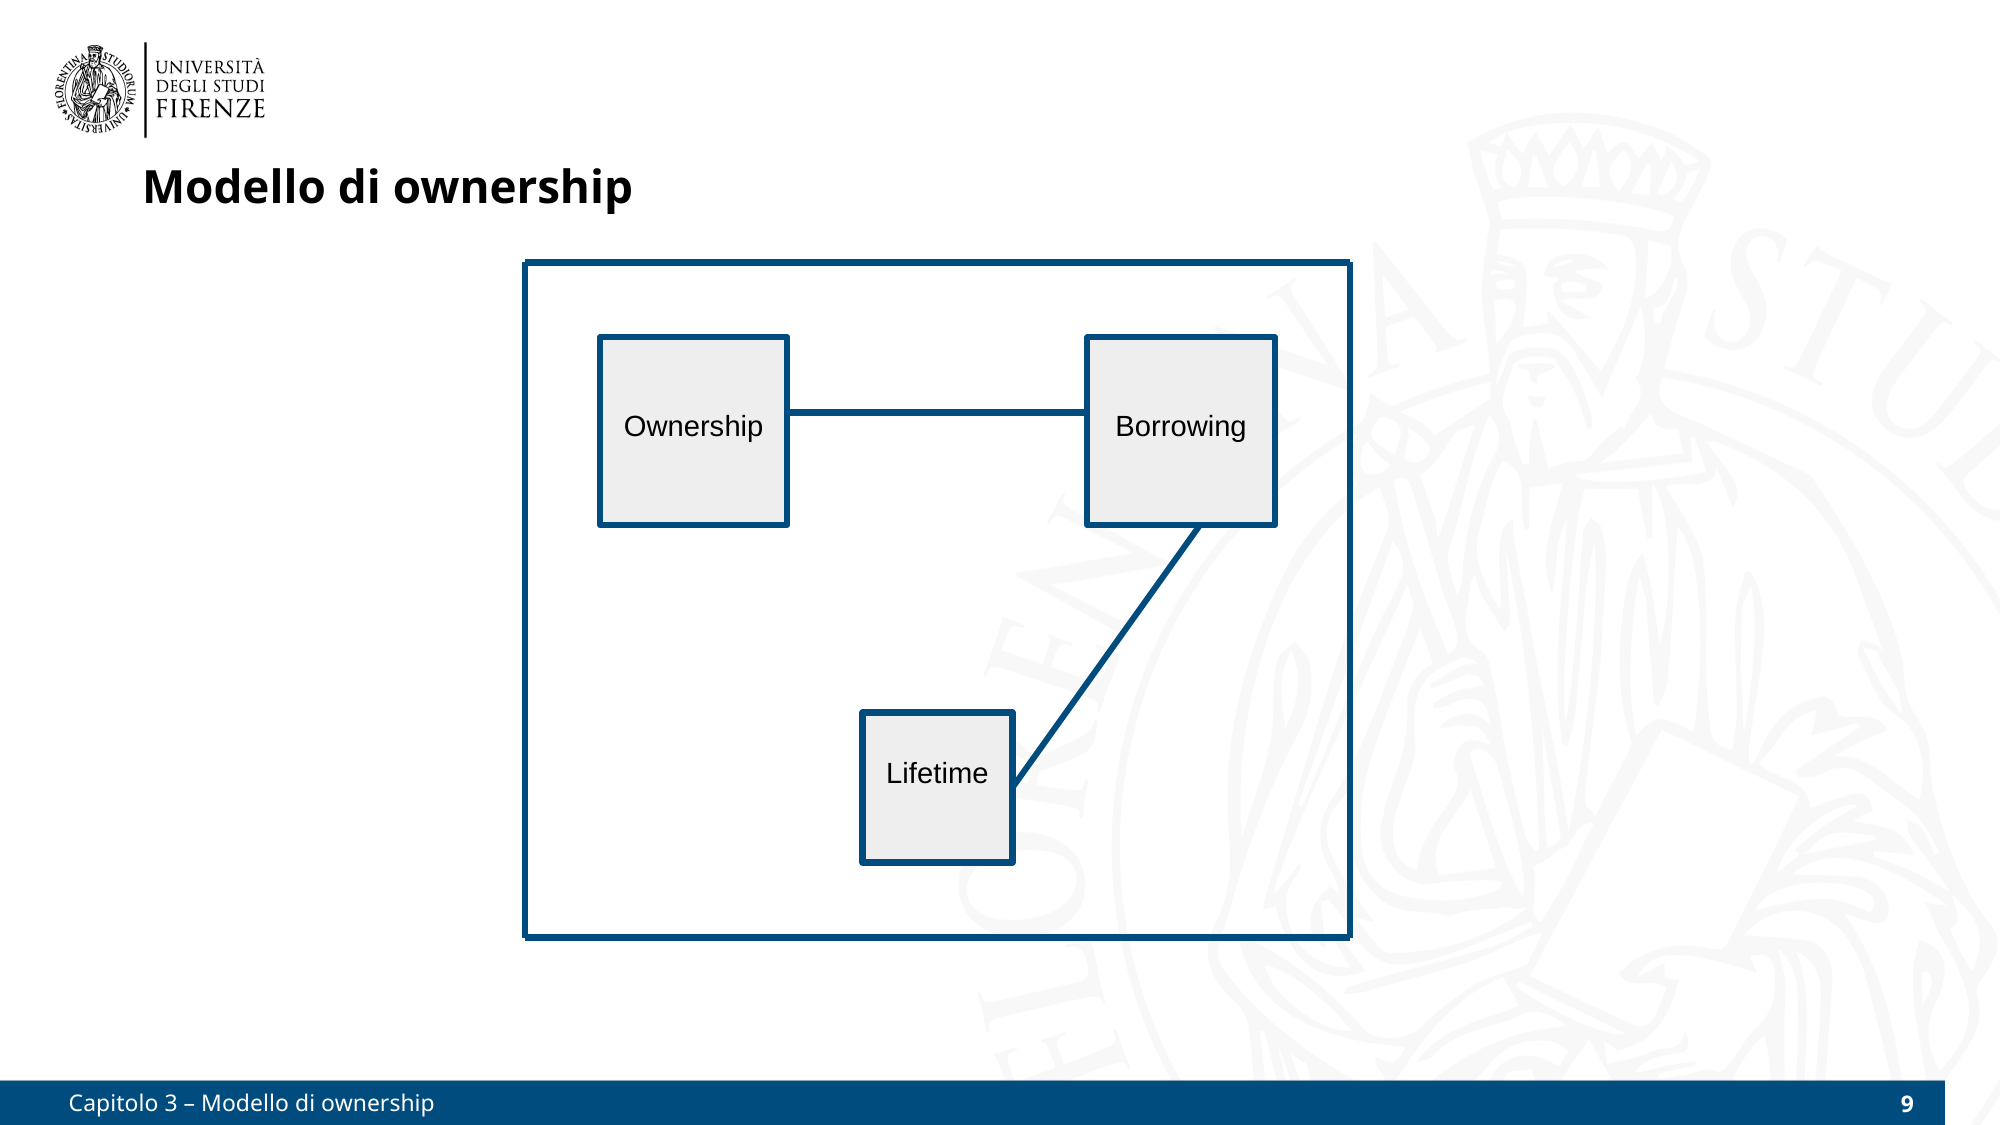

Modello di ownership
Ownership
Borrowing
Lifetime
# Capitolo 3 – Modello di ownership